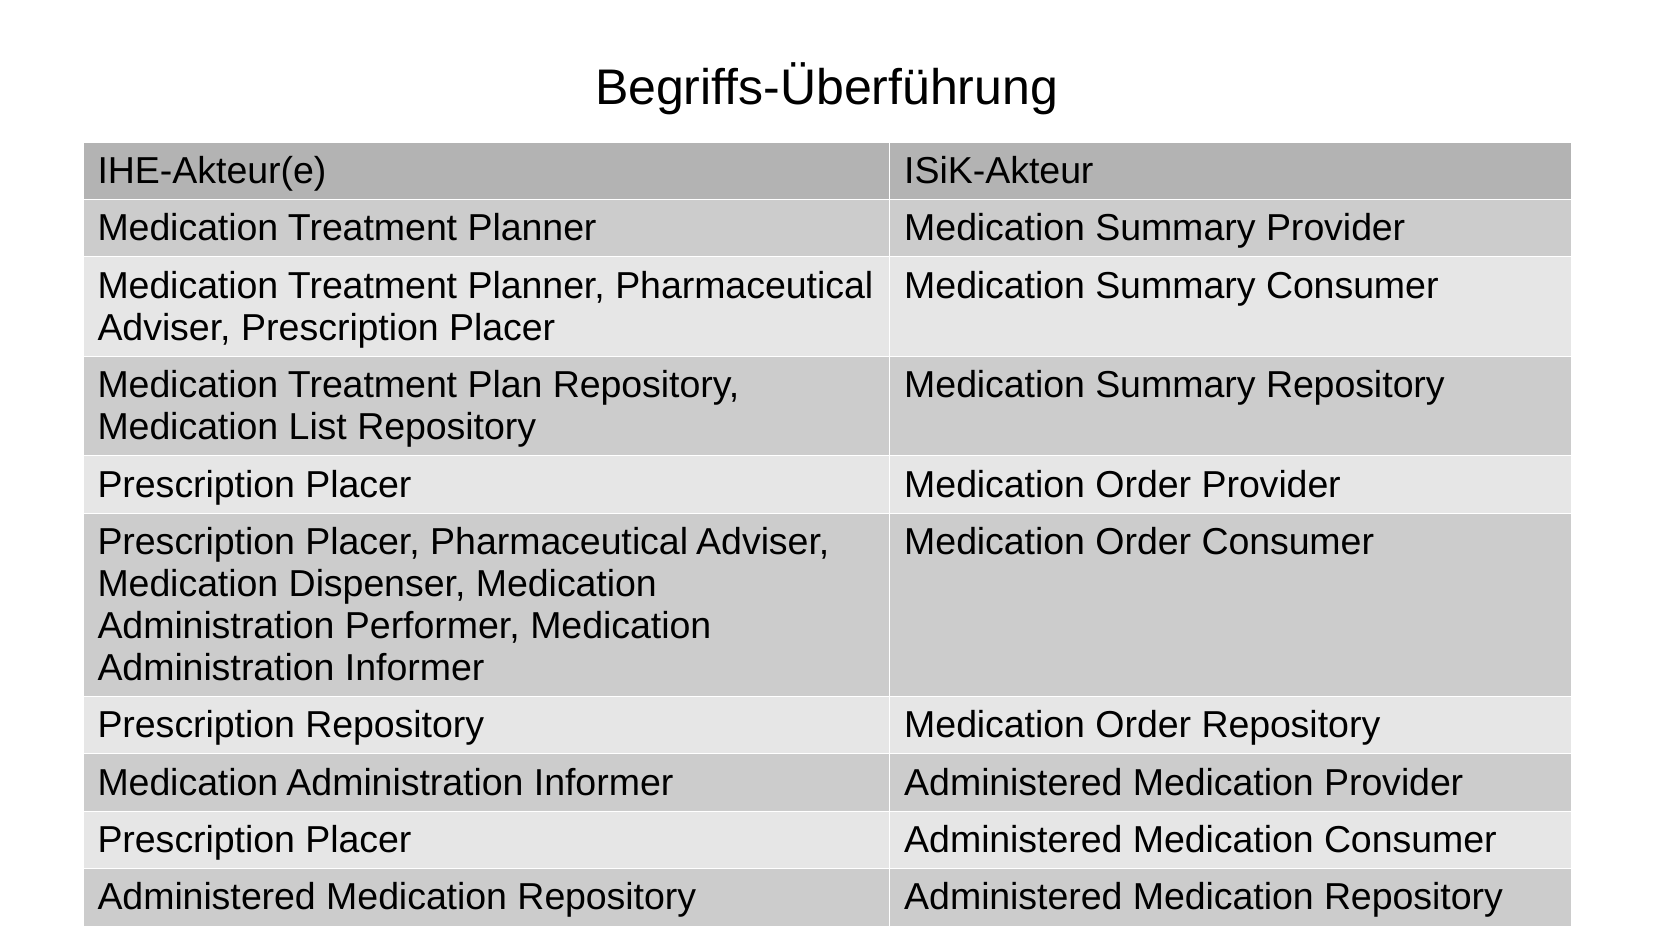

# Begriffs-Überführung
| IHE-Akteur(e) | ISiK-Akteur |
| --- | --- |
| Medication Treatment Planner | Medication Summary Provider |
| Medication Treatment Planner, Pharmaceutical Adviser, Prescription Placer | Medication Summary Consumer |
| Medication Treatment Plan Repository, Medication List Repository | Medication Summary Repository |
| Prescription Placer | Medication Order Provider |
| Prescription Placer, Pharmaceutical Adviser, Medication Dispenser, Medication Administration Performer, Medication Administration Informer | Medication Order Consumer |
| Prescription Repository | Medication Order Repository |
| Medication Administration Informer | Administered Medication Provider |
| Prescription Placer | Administered Medication Consumer |
| Administered Medication Repository | Administered Medication Repository |